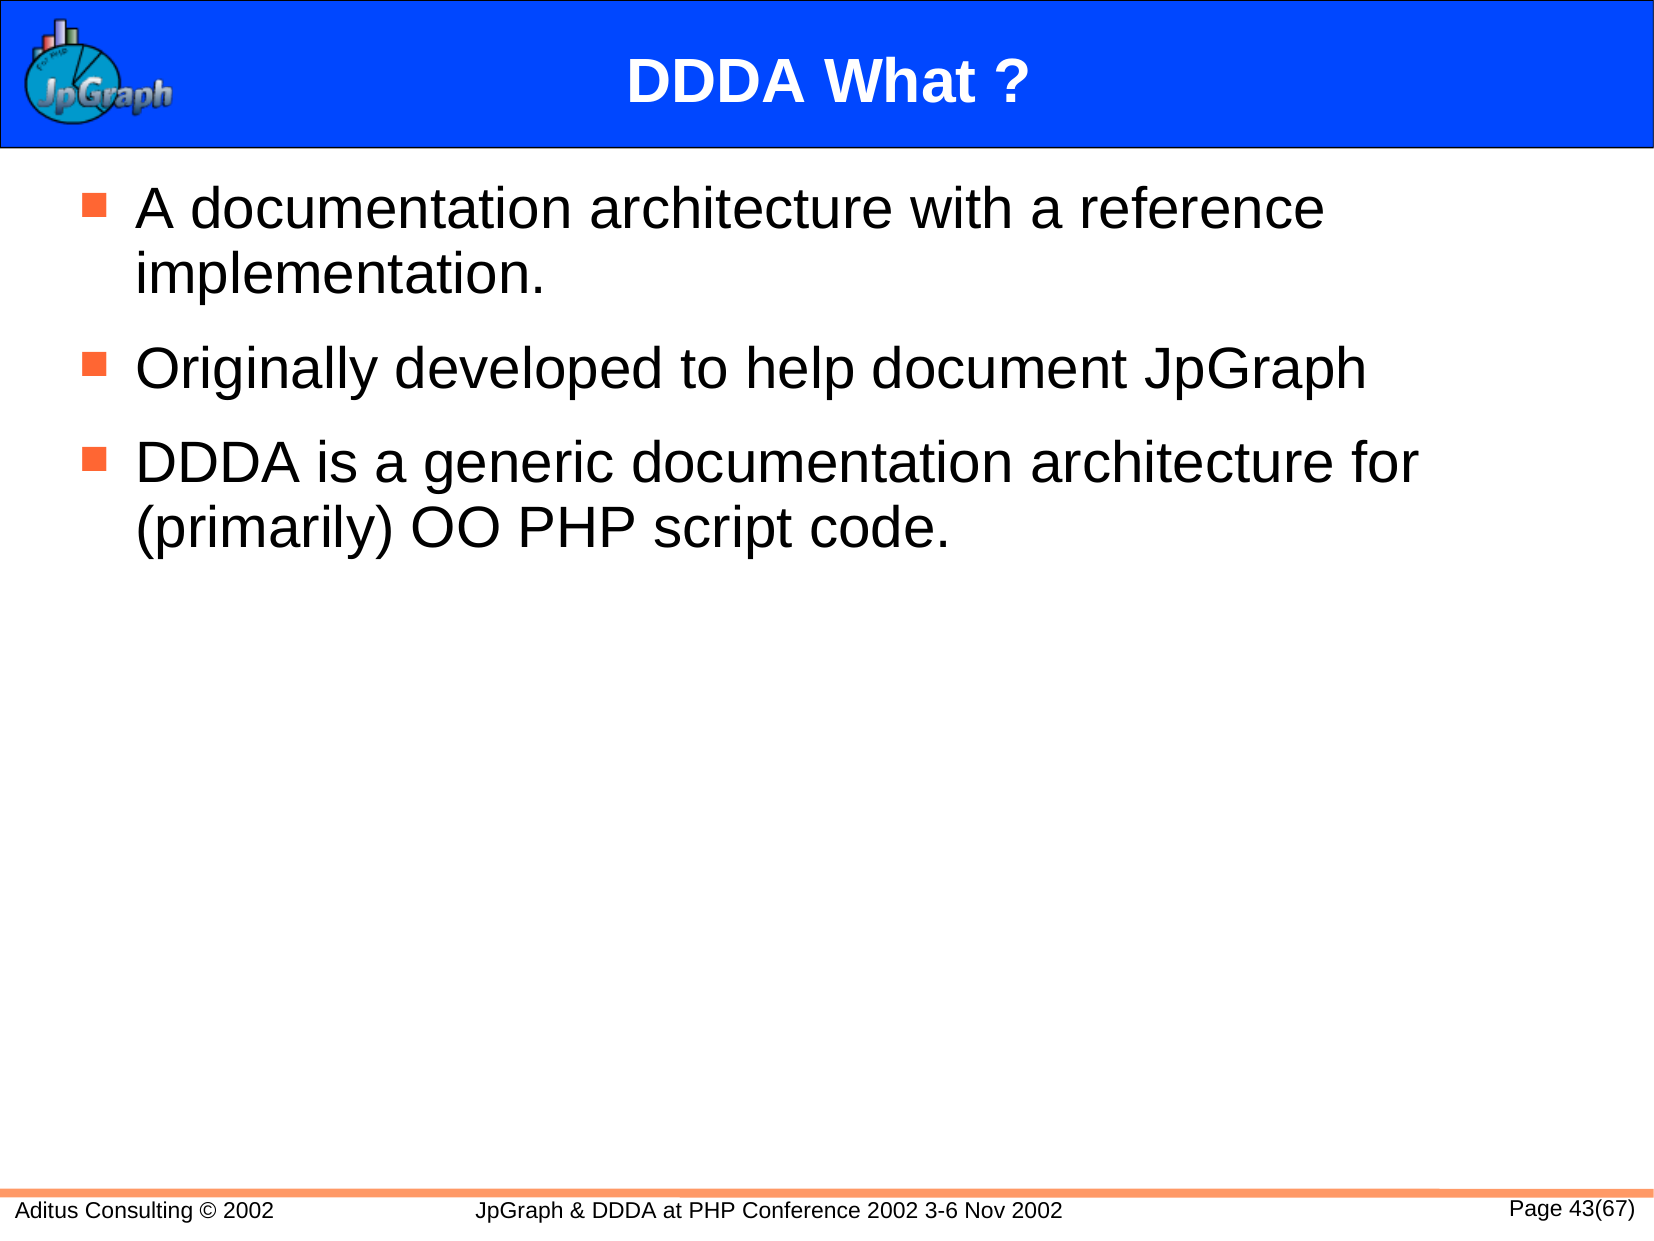

# DDDA What ?
A documentation architecture with a reference implementation.
Originally developed to help document JpGraph
DDDA is a generic documentation architecture for (primarily) OO PHP script code.